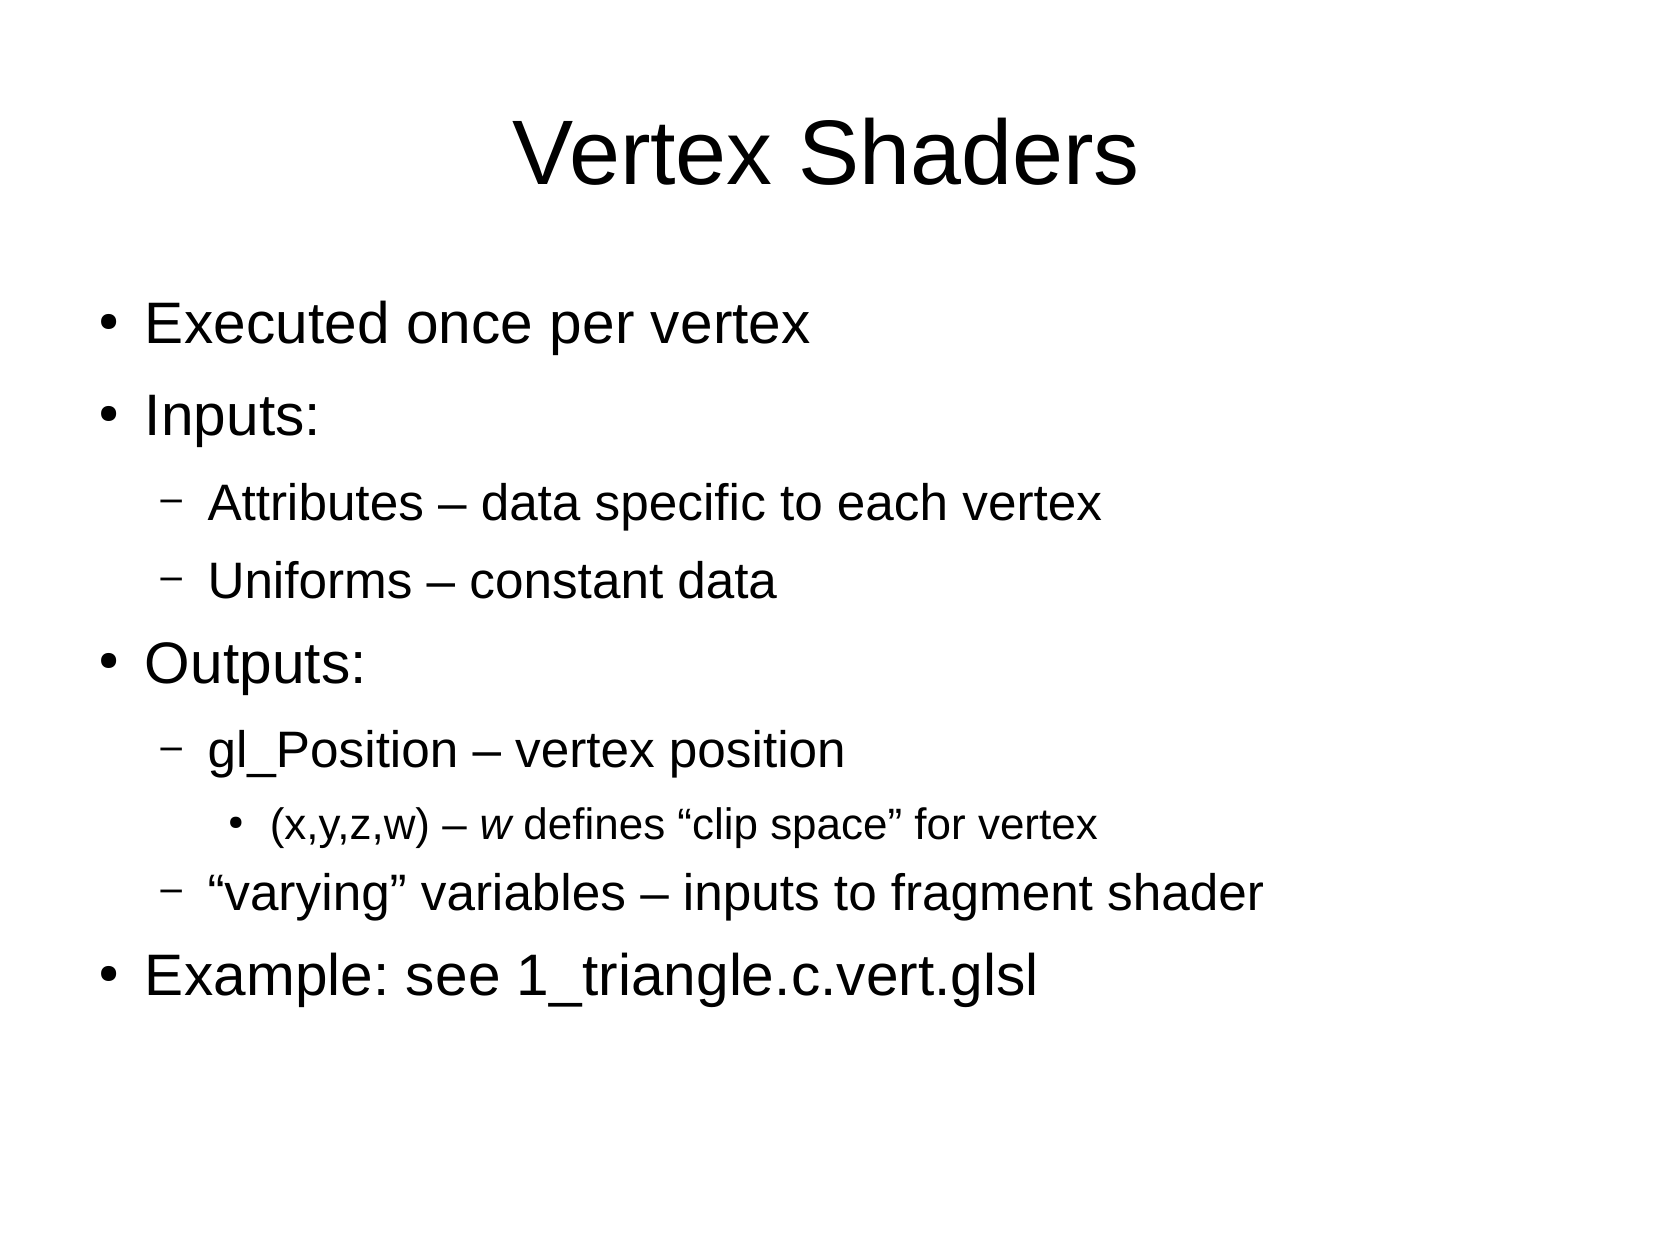

# Vertex Shaders
Executed once per vertex
Inputs:
Attributes – data specific to each vertex
Uniforms – constant data
Outputs:
gl_Position – vertex position
(x,y,z,w) – w defines “clip space” for vertex
“varying” variables – inputs to fragment shader
Example: see 1_triangle.c.vert.glsl